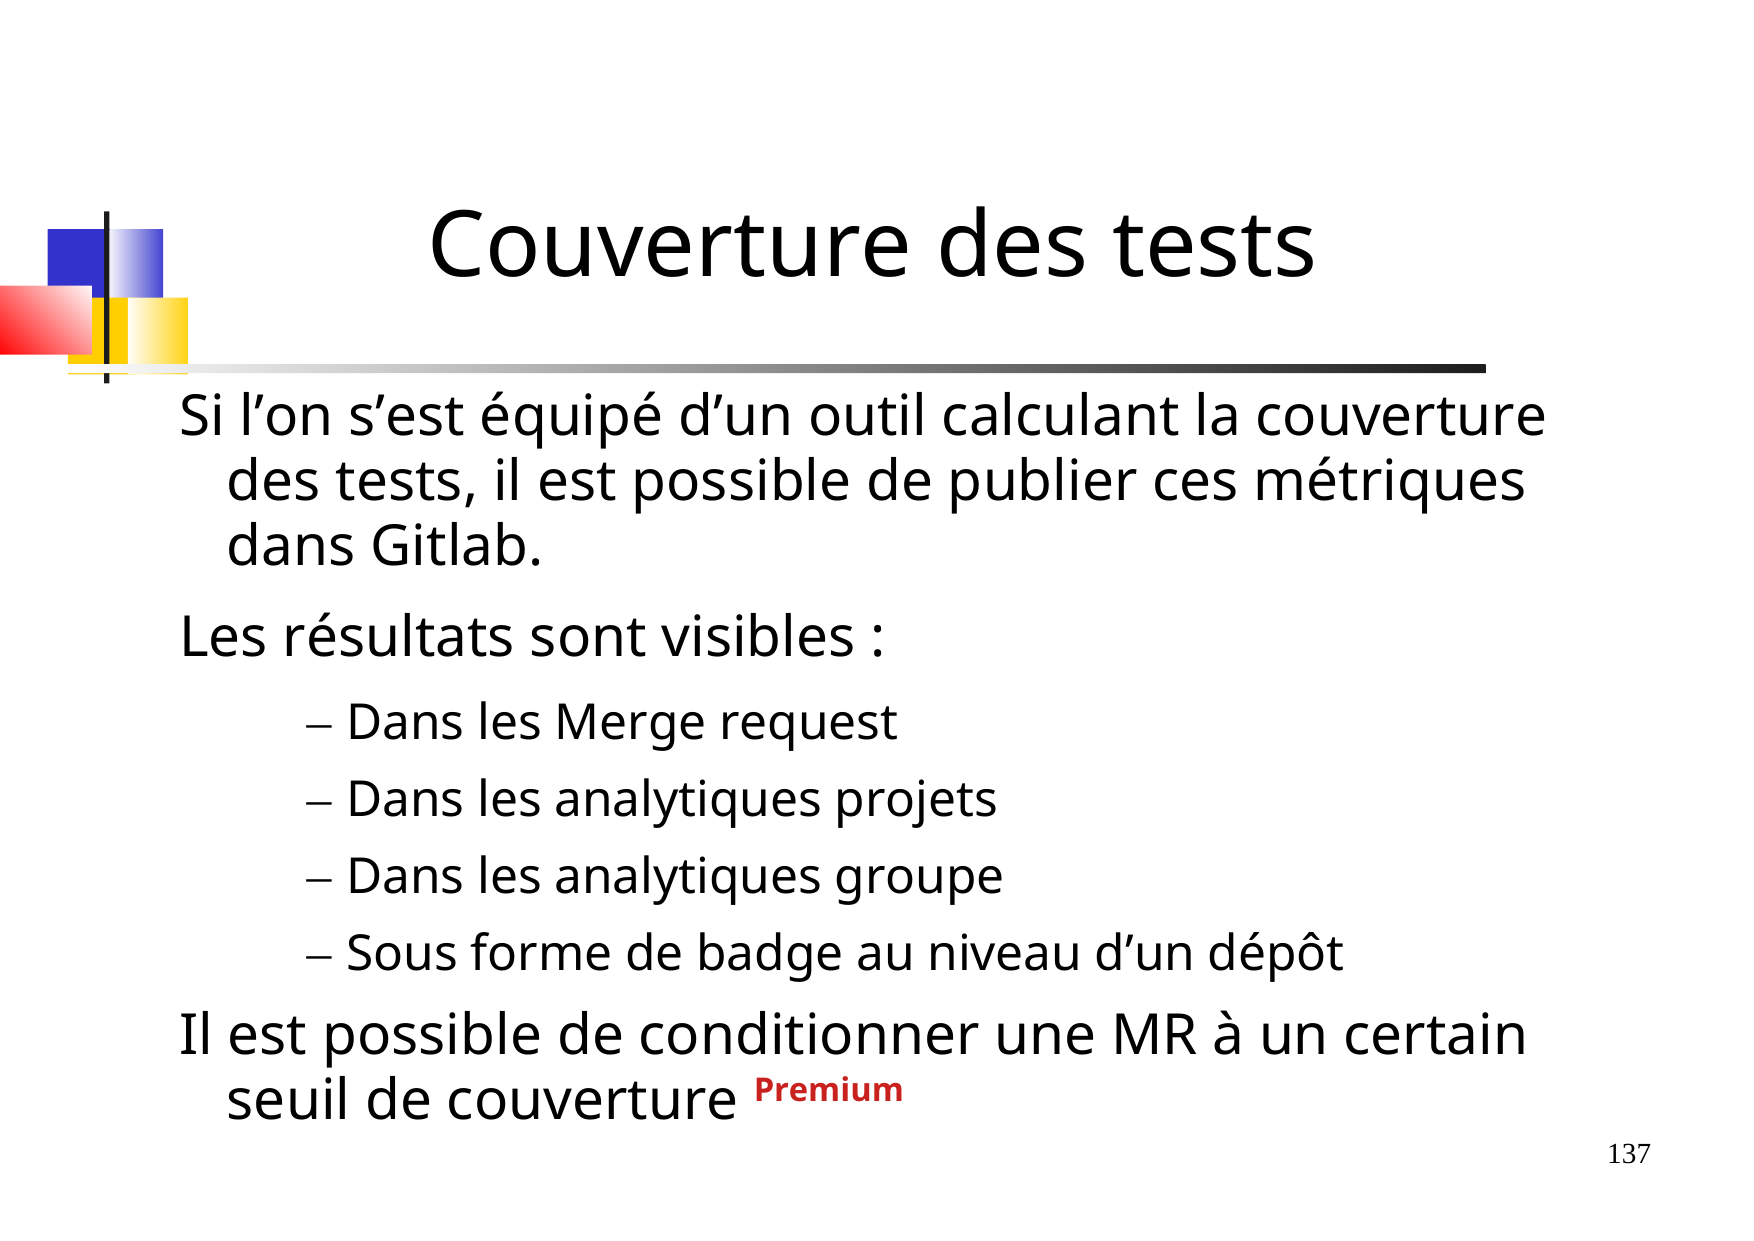

# Couverture des tests
Si l’on s’est équipé d’un outil calculant la couverture des tests, il est possible de publier ces métriques dans Gitlab.
Les résultats sont visibles :
Dans les Merge request
Dans les analytiques projets
Dans les analytiques groupe
Sous forme de badge au niveau d’un dépôt
Il est possible de conditionner une MR à un certain seuil de couverture Premium